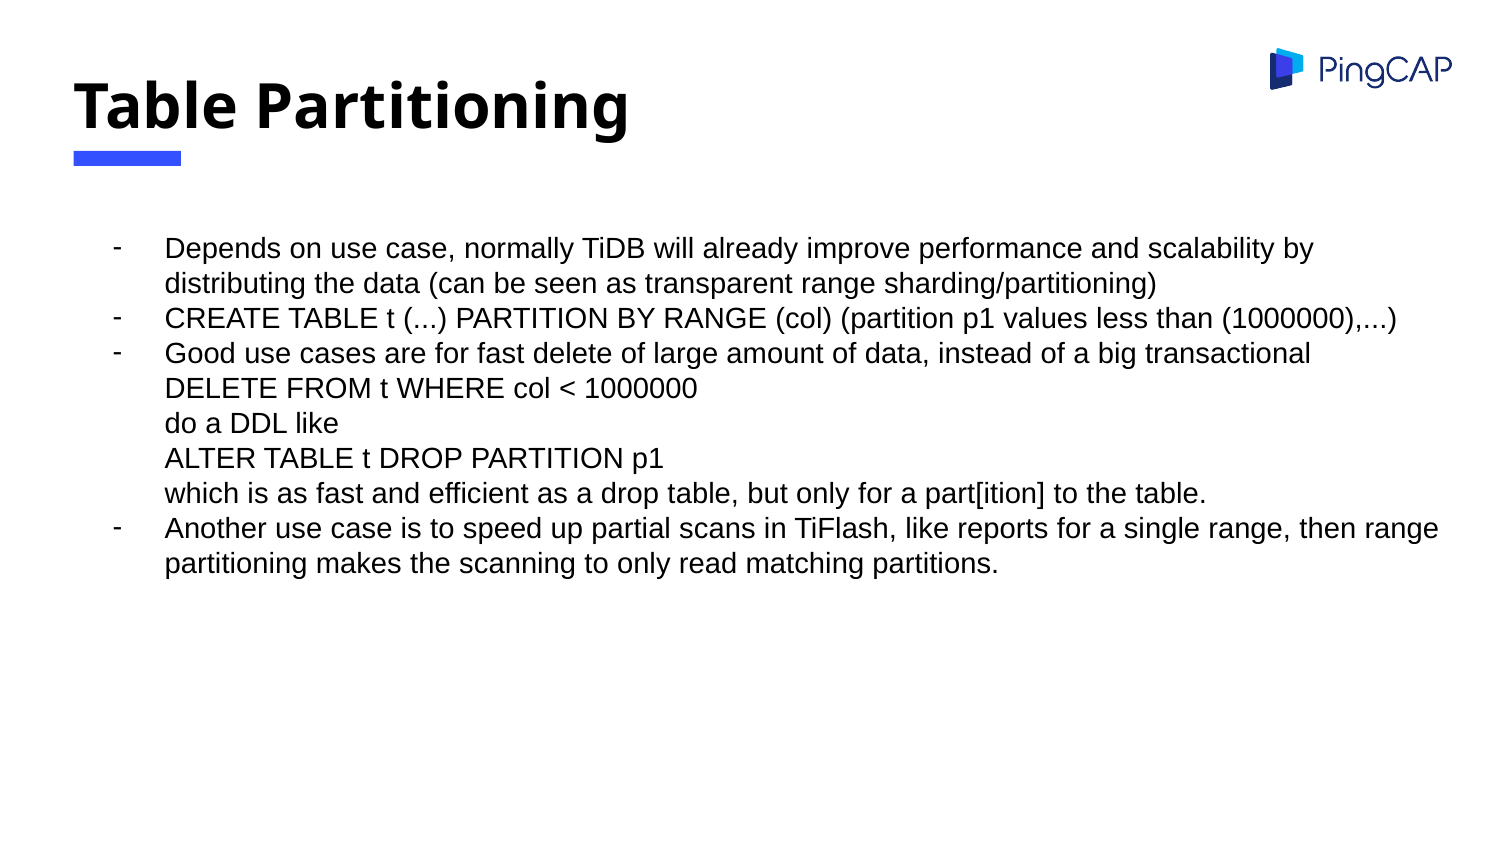

Table Partitioning
Depends on use case, normally TiDB will already improve performance and scalability by distributing the data (can be seen as transparent range sharding/partitioning)
CREATE TABLE t (...) PARTITION BY RANGE (col) (partition p1 values less than (1000000),...)
Good use cases are for fast delete of large amount of data, instead of a big transactional
DELETE FROM t WHERE col < 1000000
do a DDL like
ALTER TABLE t DROP PARTITION p1
which is as fast and efficient as a drop table, but only for a part[ition] to the table.
Another use case is to speed up partial scans in TiFlash, like reports for a single range, then range partitioning makes the scanning to only read matching partitions.